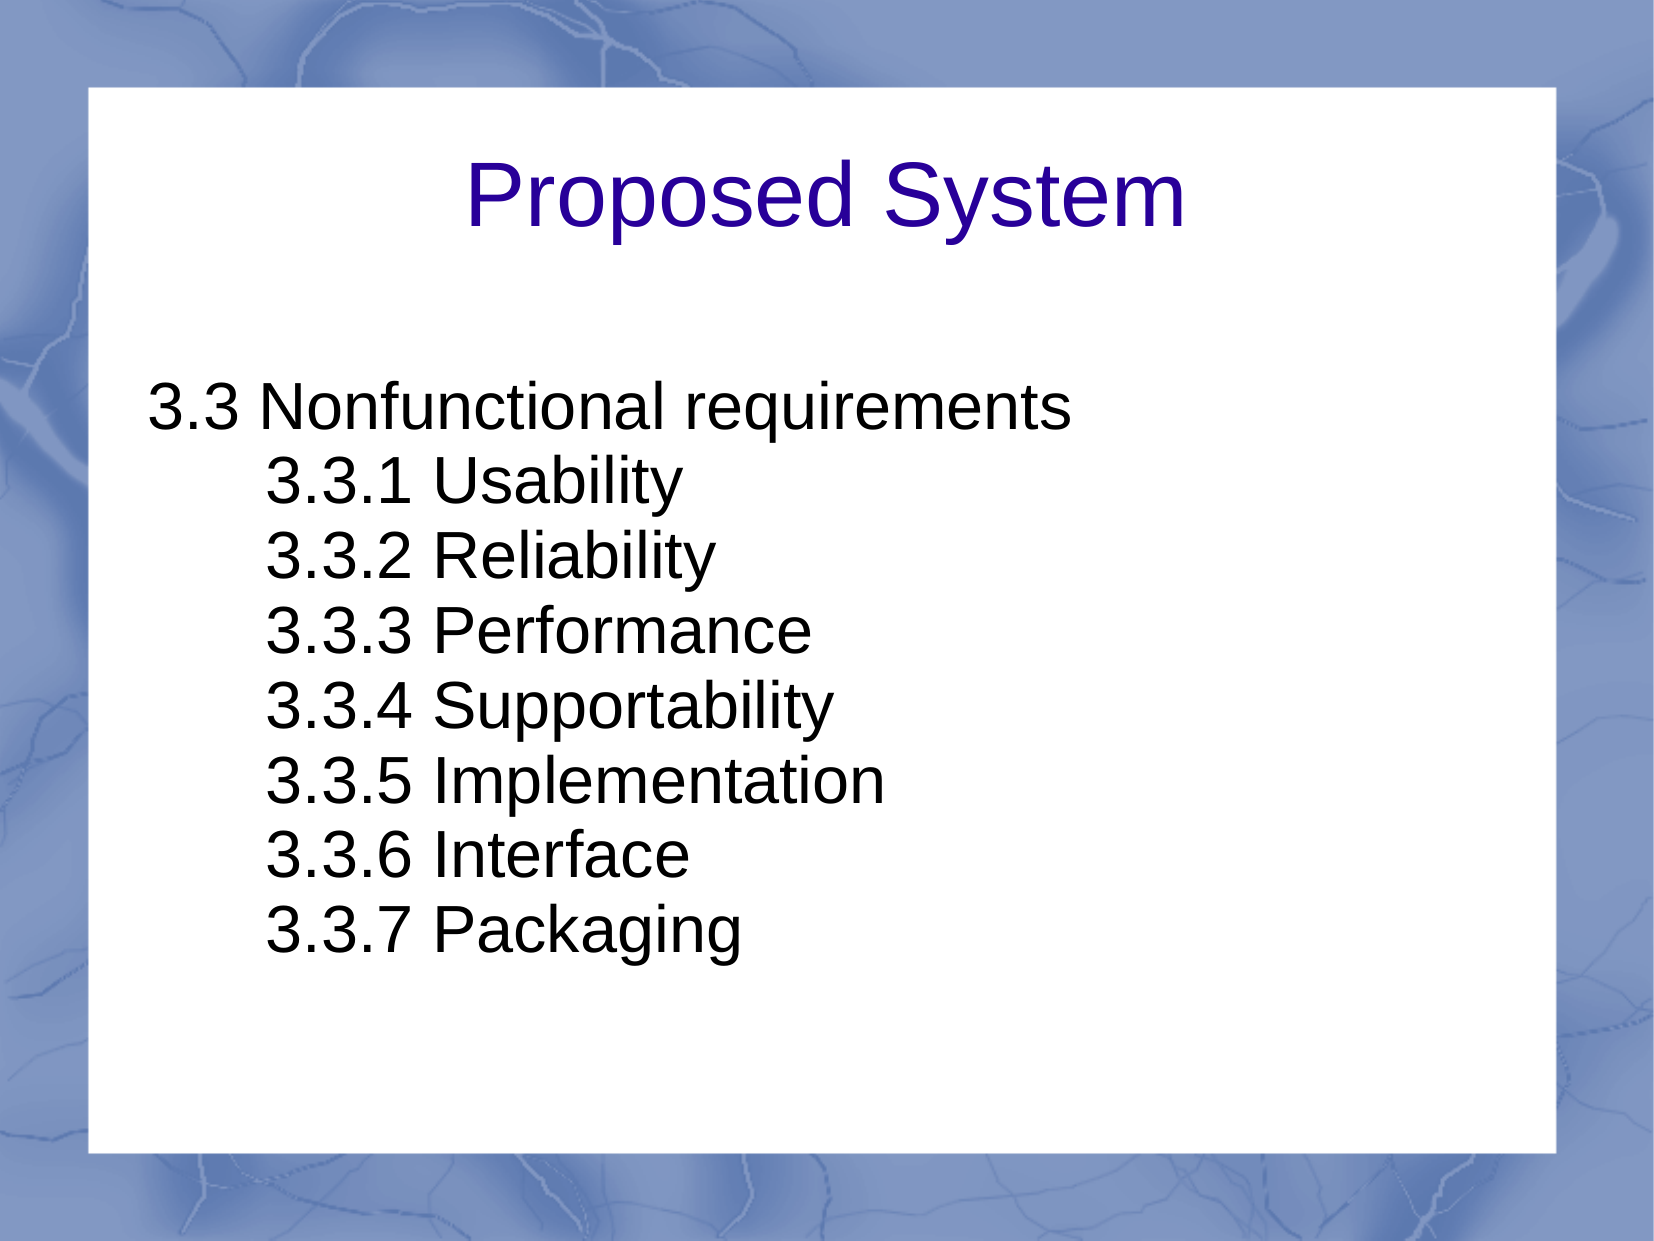

# Proposed System
3.3 Nonfunctional requirements
	3.3.1 Usability
	3.3.2 Reliability
	3.3.3 Performance
	3.3.4 Supportability
	3.3.5 Implementation
	3.3.6 Interface
	3.3.7 Packaging